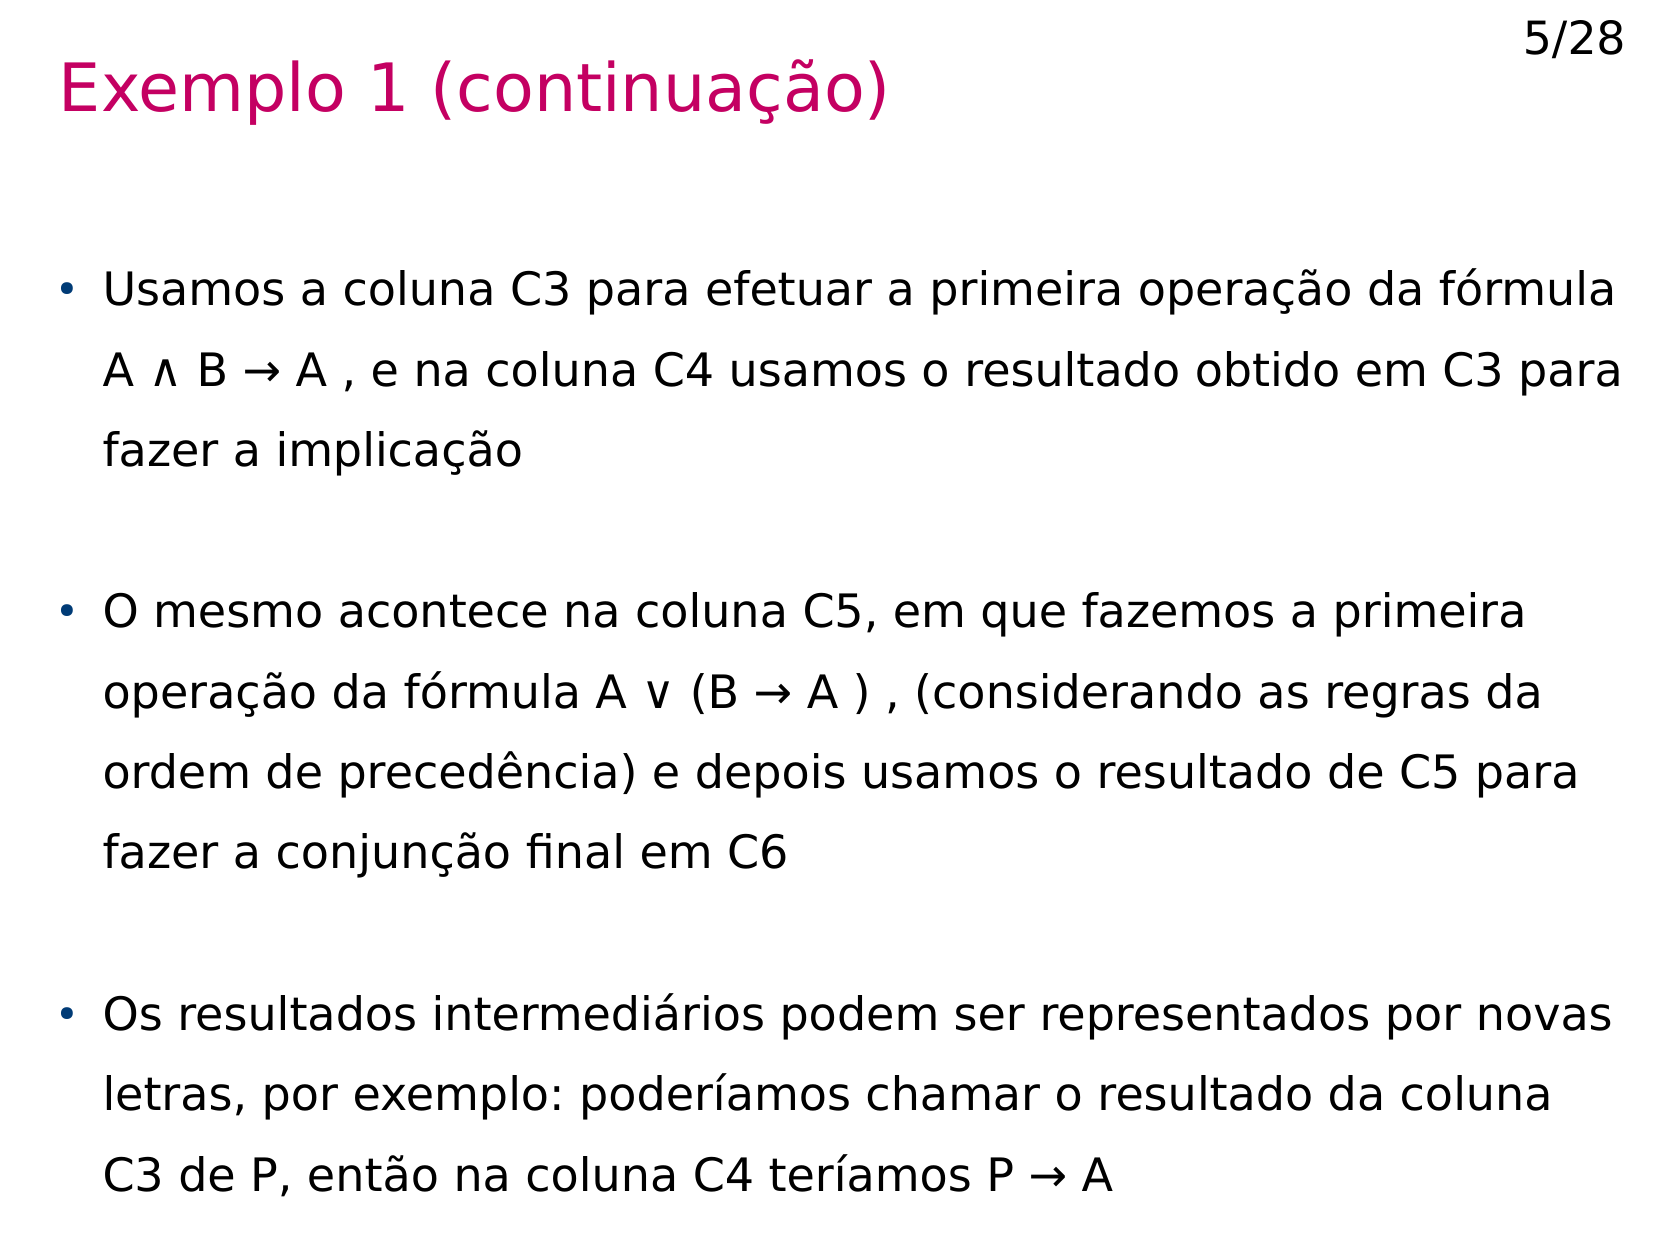

5
# Exemplo 1 (continuação)
Usamos a coluna C3 para efetuar a primeira operação da fórmula A ∧ B → A , e na coluna C4 usamos o resultado obtido em C3 para fazer a implicação
O mesmo acontece na coluna C5, em que fazemos a primeira operação da fórmula A ∨ (B → A ) , (considerando as regras da ordem de precedência) e depois usamos o resultado de C5 para fazer a conjunção final em C6
Os resultados intermediários podem ser representados por novas letras, por exemplo: poderíamos chamar o resultado da coluna C3 de P, então na coluna C4 teríamos P → A